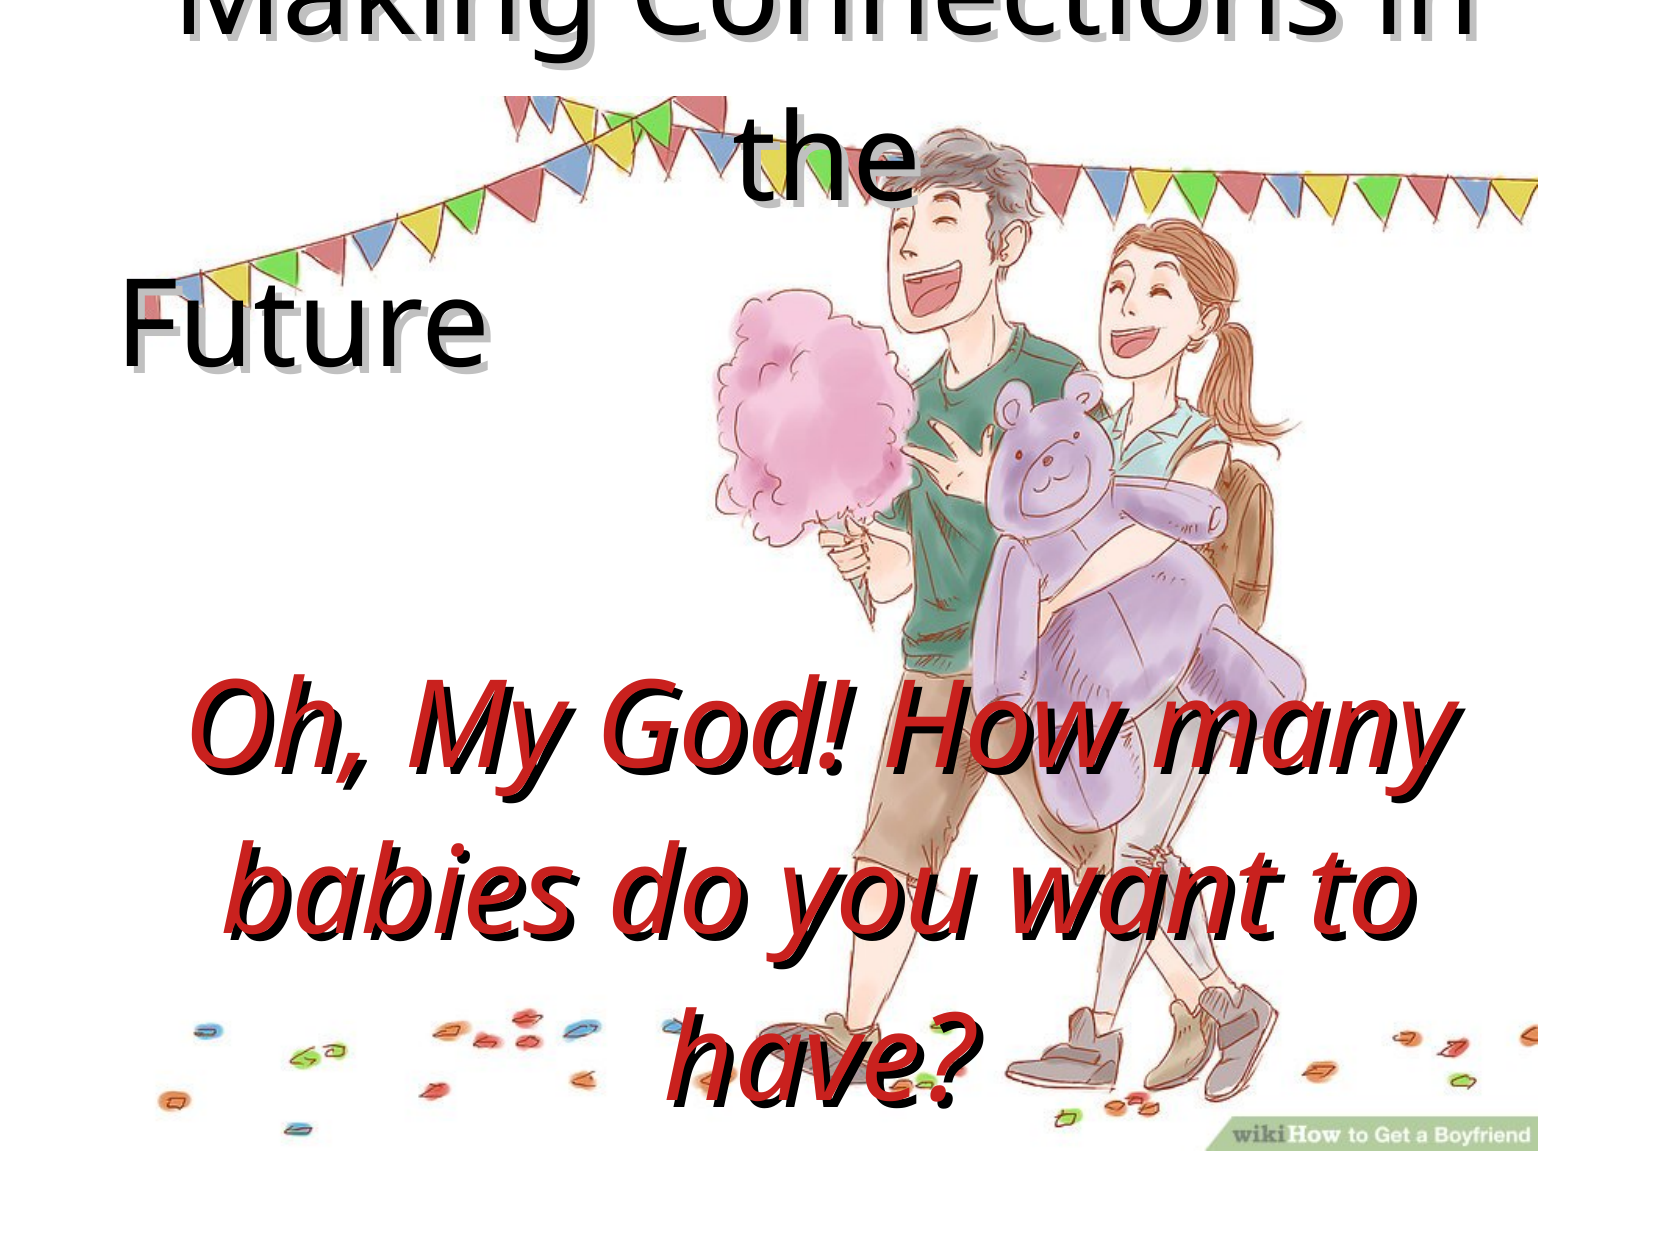

# Making Connections in the Future
Oh, My God! How many babies do you want to have?